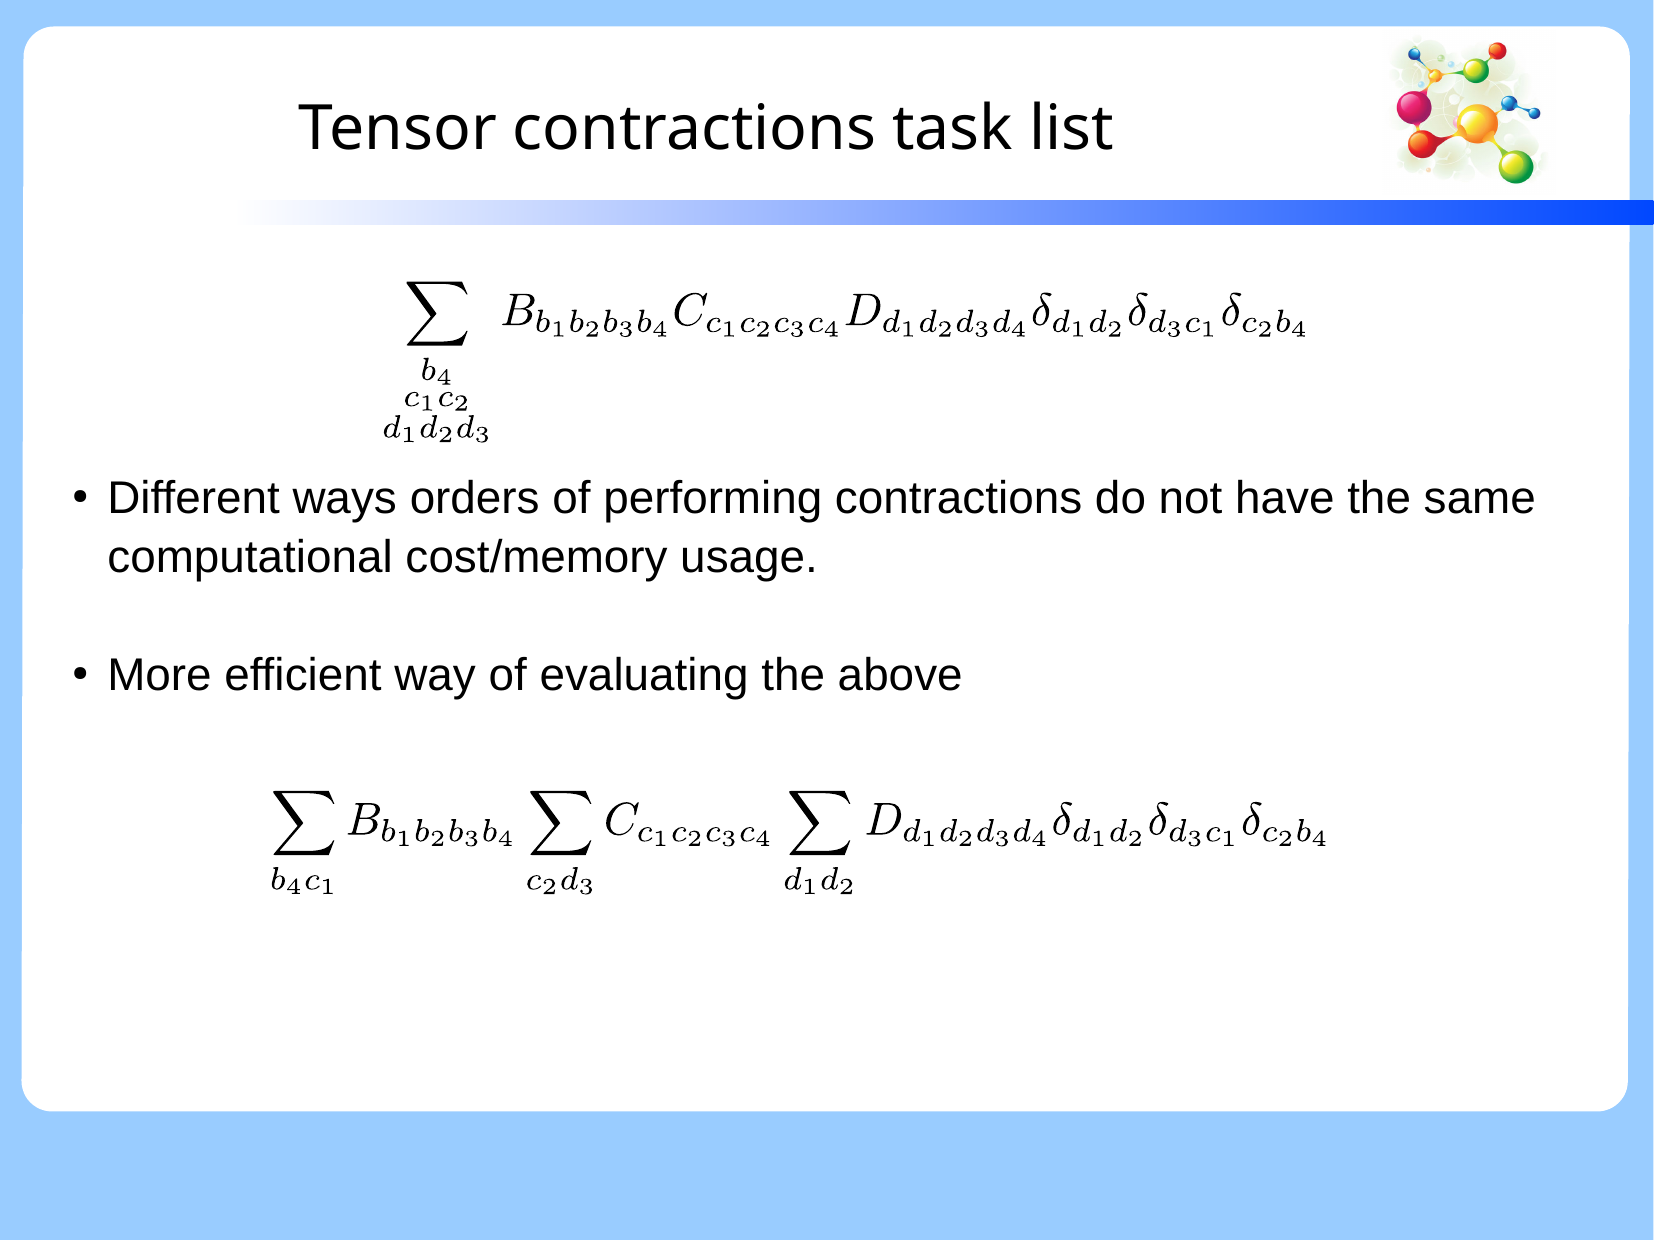

# Tensor contractions task list
Different ways orders of performing contractions do not have the same computational cost/memory usage.
More efficient way of evaluating the above